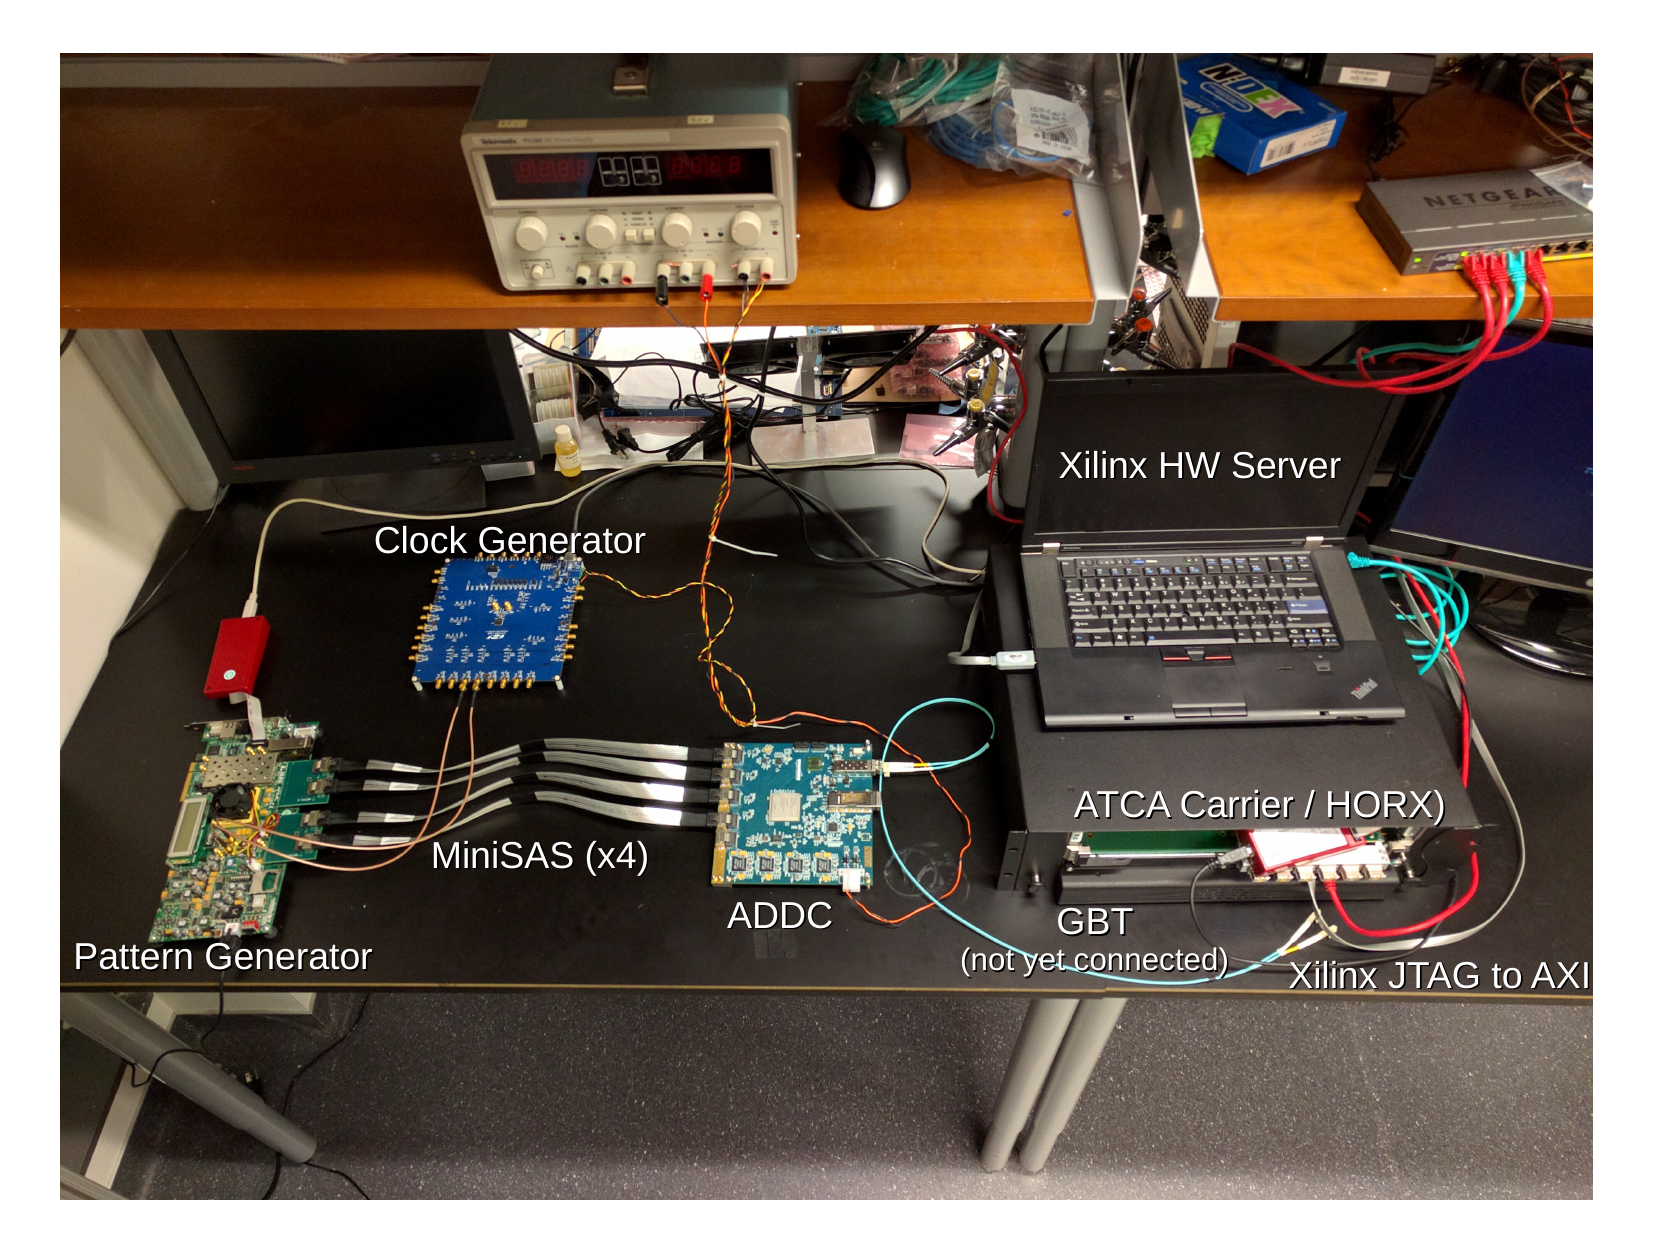

Xilinx HW Server
Clock Generator
ATCA Carrier / HORX)
MiniSAS (x4)
ADDC
Pattern Generator
GBT
(not yet connected)
Xilinx JTAG to AXI
2016/02/11
2